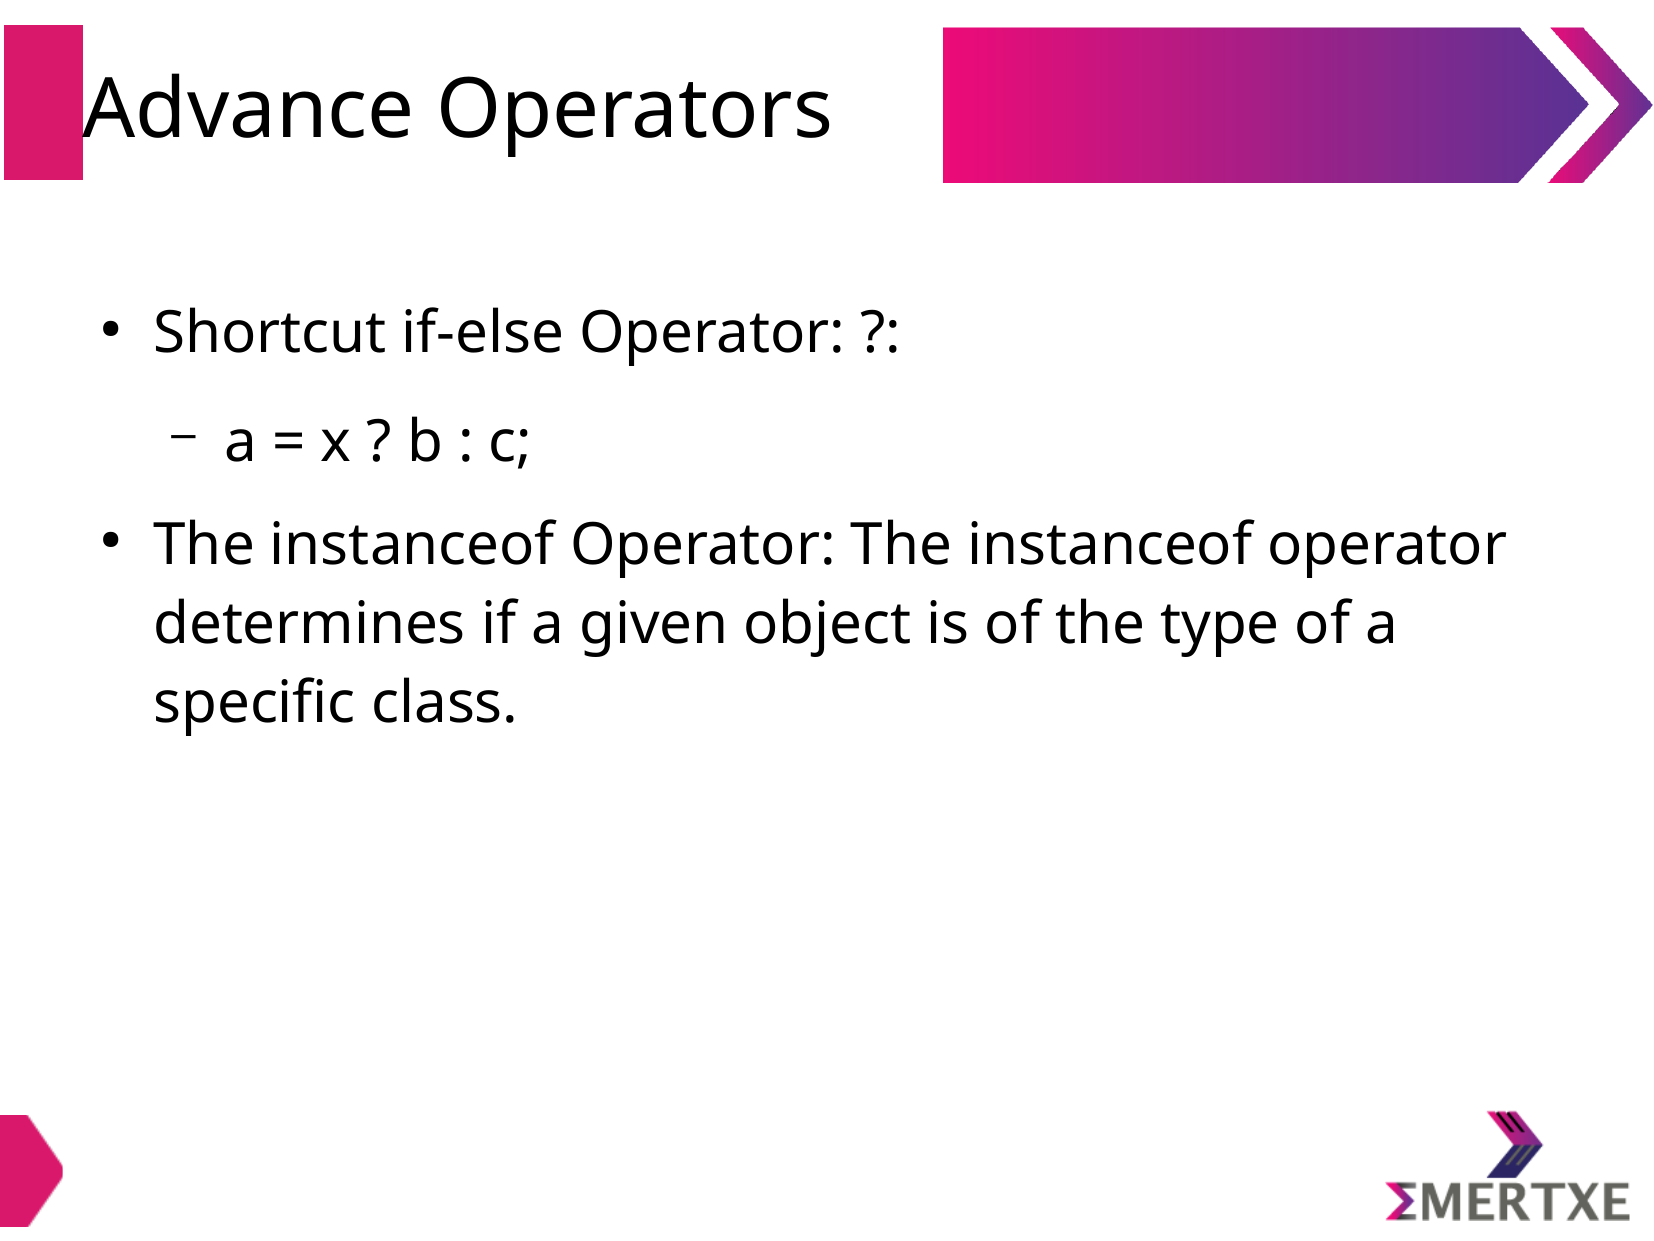

# Advance Operators
Shortcut if-else Operator: ?:
a = x ? b : c;
The instanceof Operator: The instanceof operator determines if a given object is of the type of a specific class.